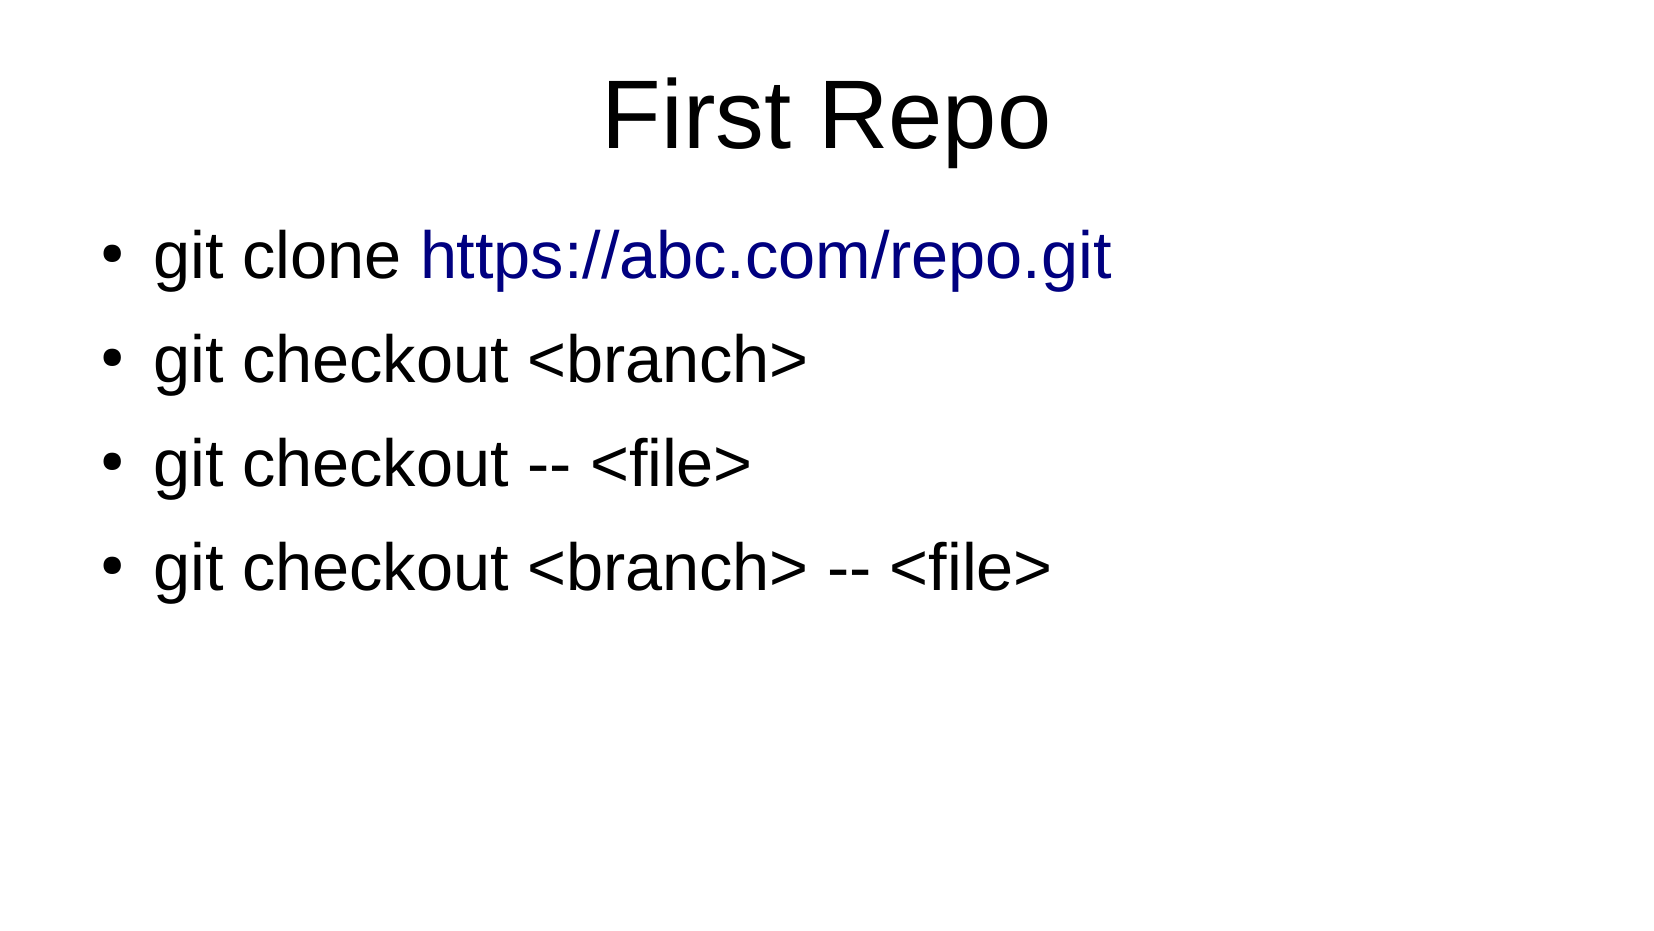

# First Repo
git clone https://abc.com/repo.git
git checkout <branch>
git checkout -- <file>
git checkout <branch> -- <file>